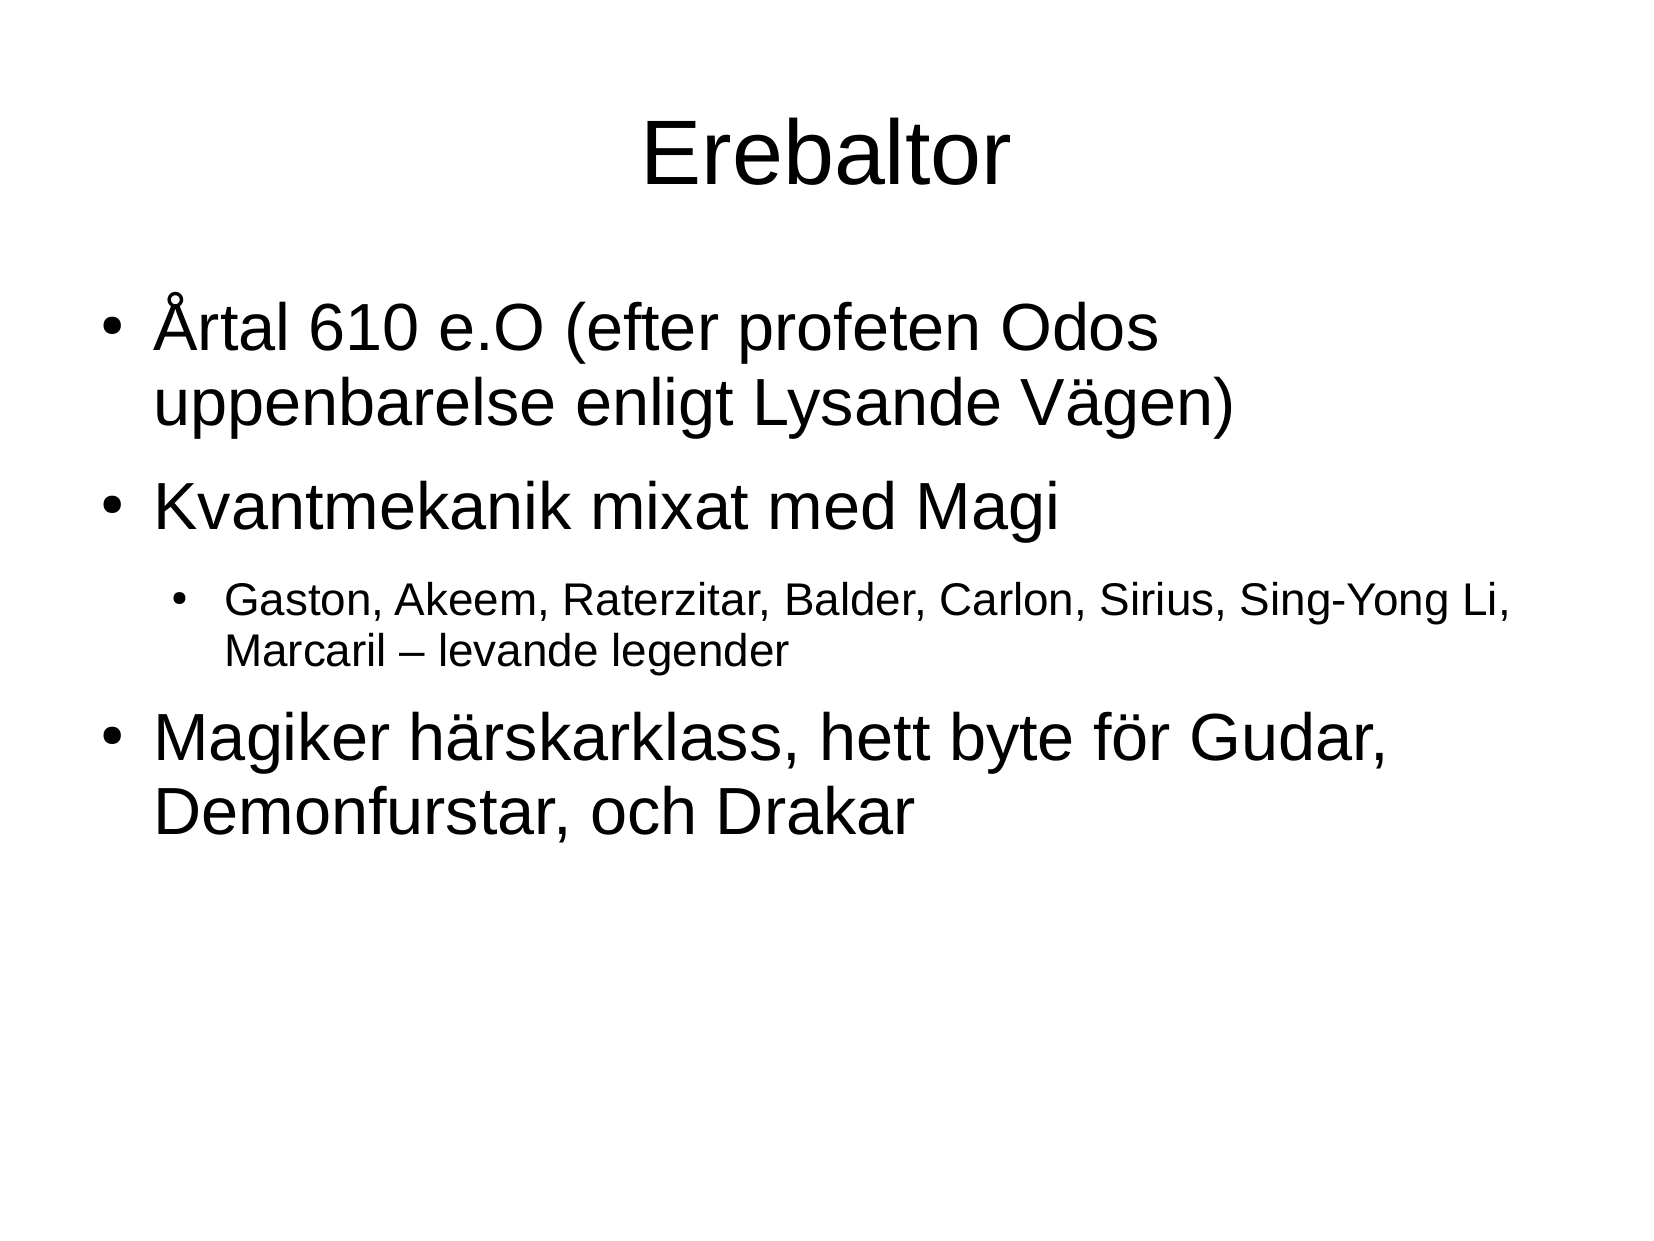

# Erebaltor
Årtal 610 e.O (efter profeten Odos uppenbarelse enligt Lysande Vägen)
Kvantmekanik mixat med Magi
Gaston, Akeem, Raterzitar, Balder, Carlon, Sirius, Sing-Yong Li, Marcaril – levande legender
Magiker härskarklass, hett byte för Gudar, Demonfurstar, och Drakar